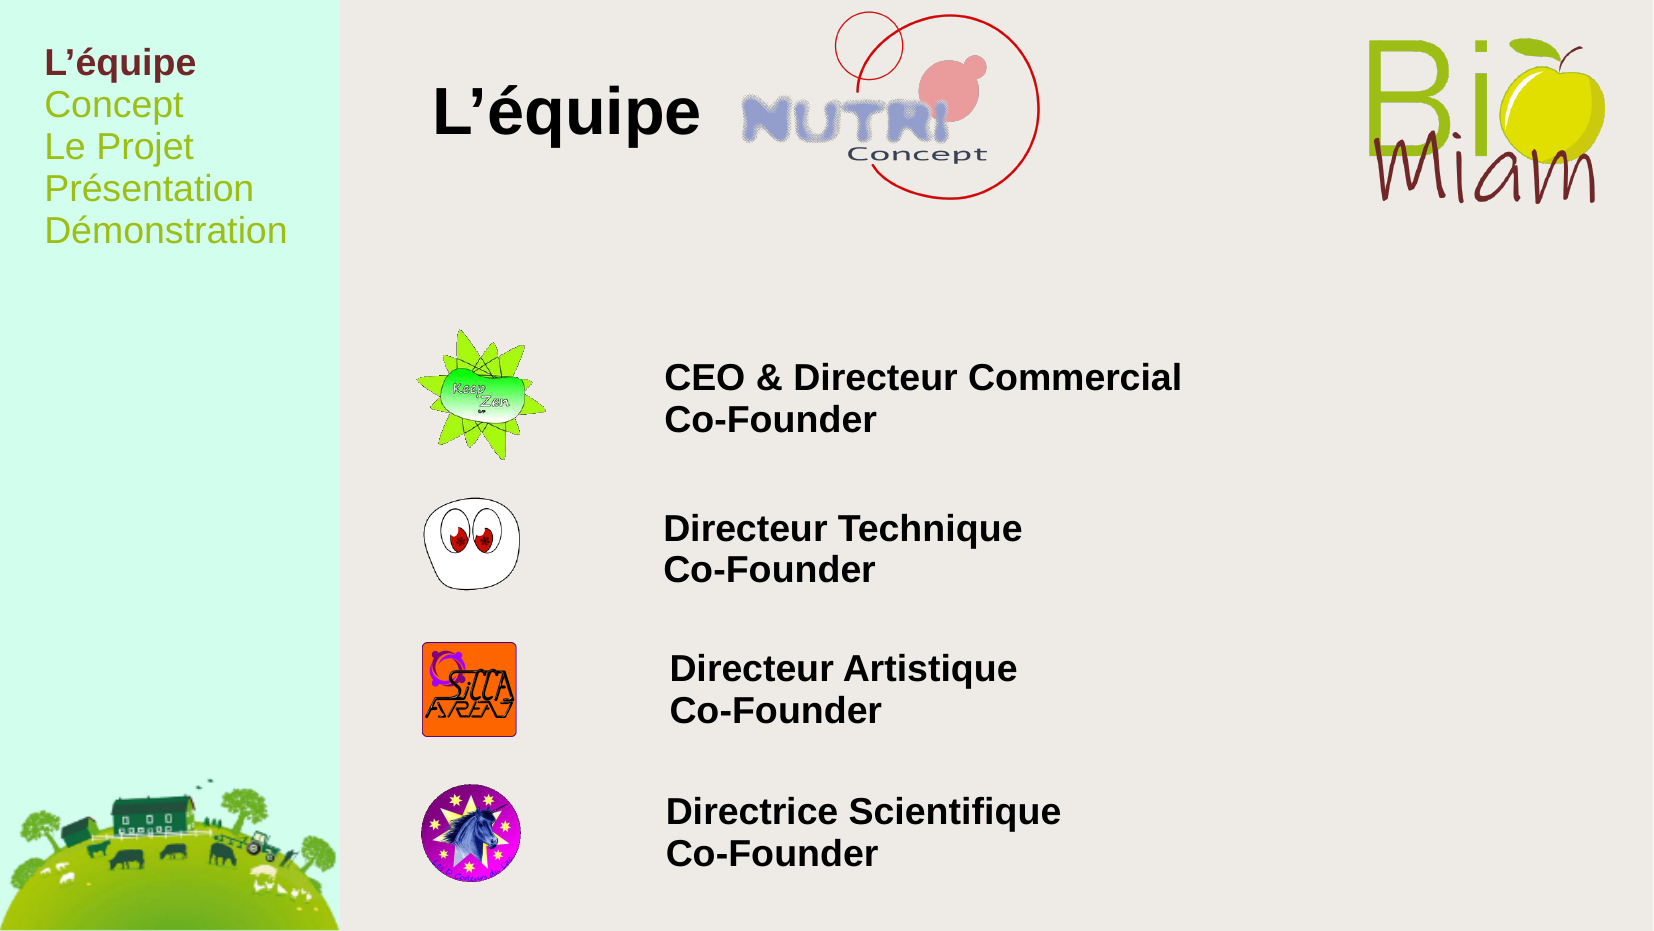

L’équipe
Concept
Le Projet
Présentation
Démonstration
# Agenda
L’équipe
CEO & Directeur Commercial
Co-Founder
Directeur Technique
Co-Founder
Directeur Artistique
Co-Founder
Directrice Scientifique
Co-Founder